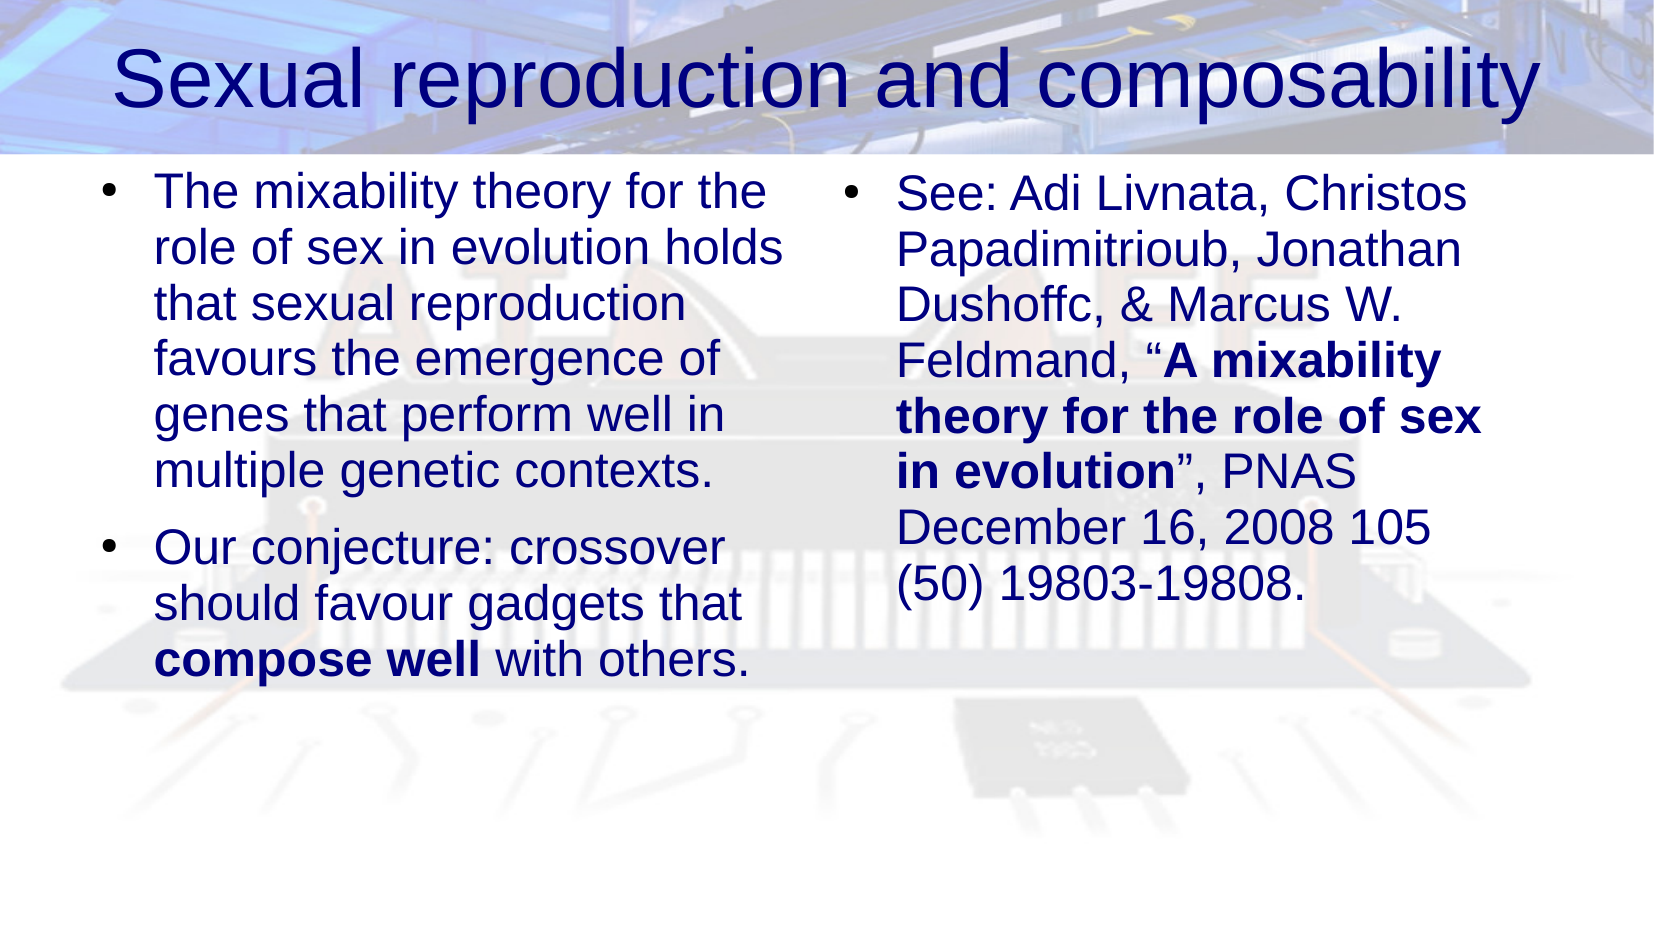

# Sexual reproduction and composability
The mixability theory for the role of sex in evolution holds that sexual reproduction favours the emergence of genes that perform well in multiple genetic contexts.
Our conjecture: crossover should favour gadgets that compose well with others.
See: Adi Livnata, Christos Papadimitrioub, Jonathan Dushoffc, & Marcus W. Feldmand, “A mixability theory for the role of sex in evolution”, PNAS December 16, 2008 105 (50) 19803-19808.